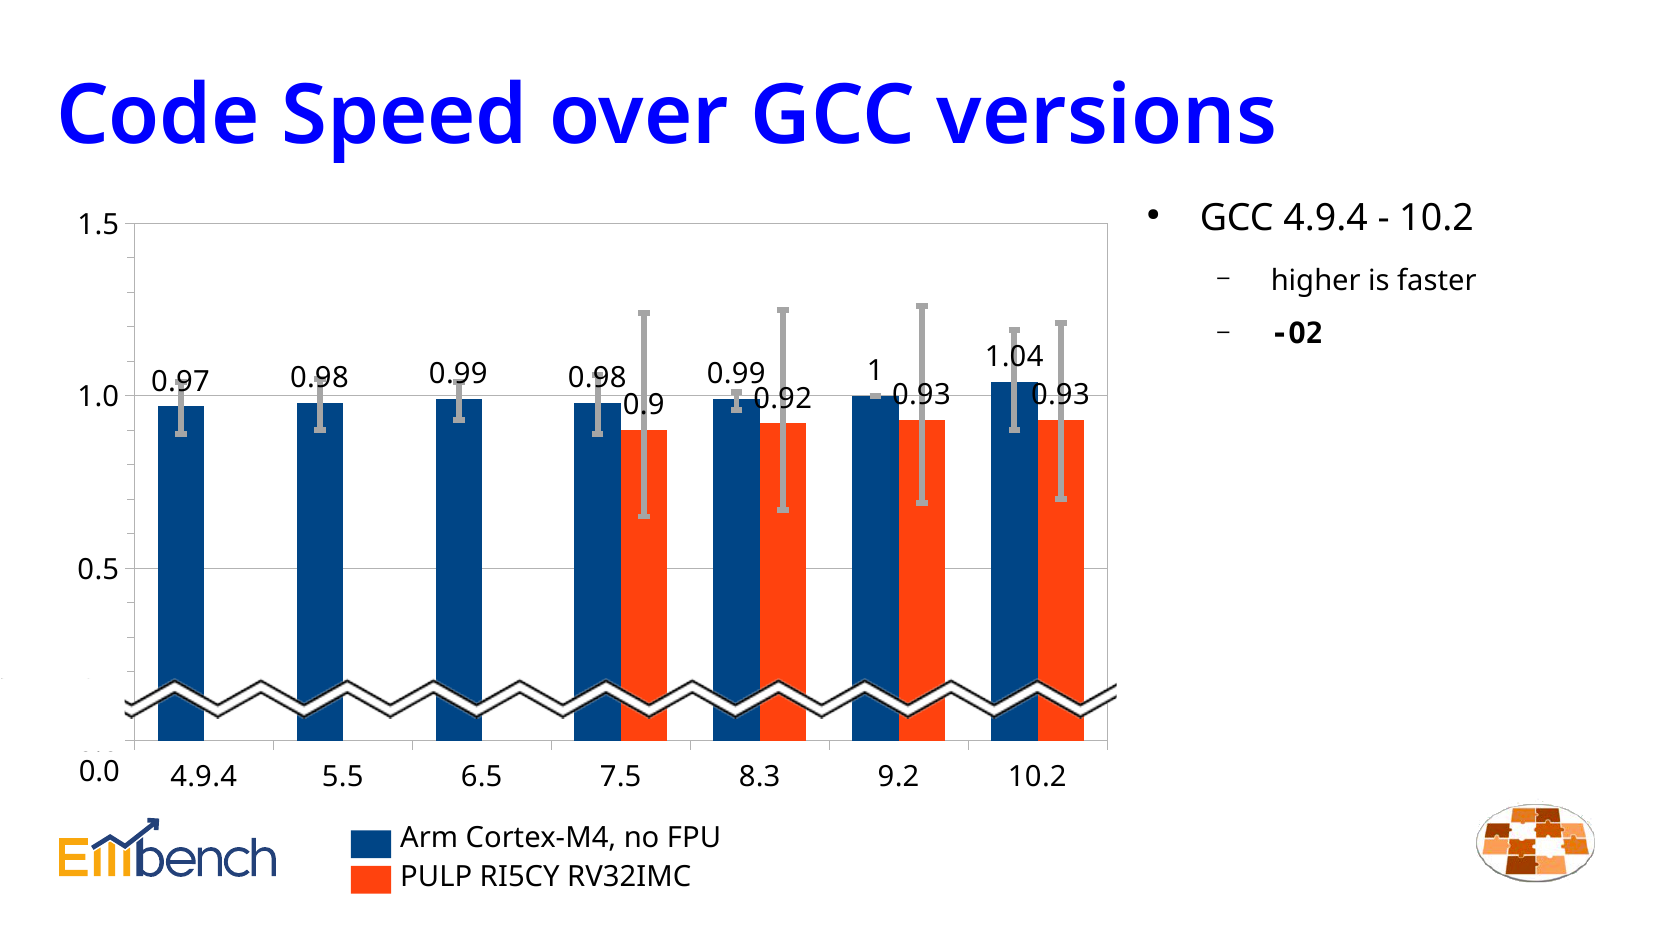

# Code Speed over GCC versions
GCC 4.9.4 - 10.2
higher is faster
-O2
### Chart
| Category | Arm Cortex M4 | RI5CY RV32IMC |
|---|---|---|
| 4.9.4 | 0.97 | None |
| 5.5 | 0.98 | None |
| 6.5 | 0.99 | None |
| 7.5 | 0.98 | 0.9 |
| 8.3 | 0.99 | 0.92 |
| 9.2 | 1.0 | 0.93 |
| 10.2 | 1.04 | 0.93 |
0.0
Arm Cortex-M4, no FPU
PULP RI5CY RV32IMC